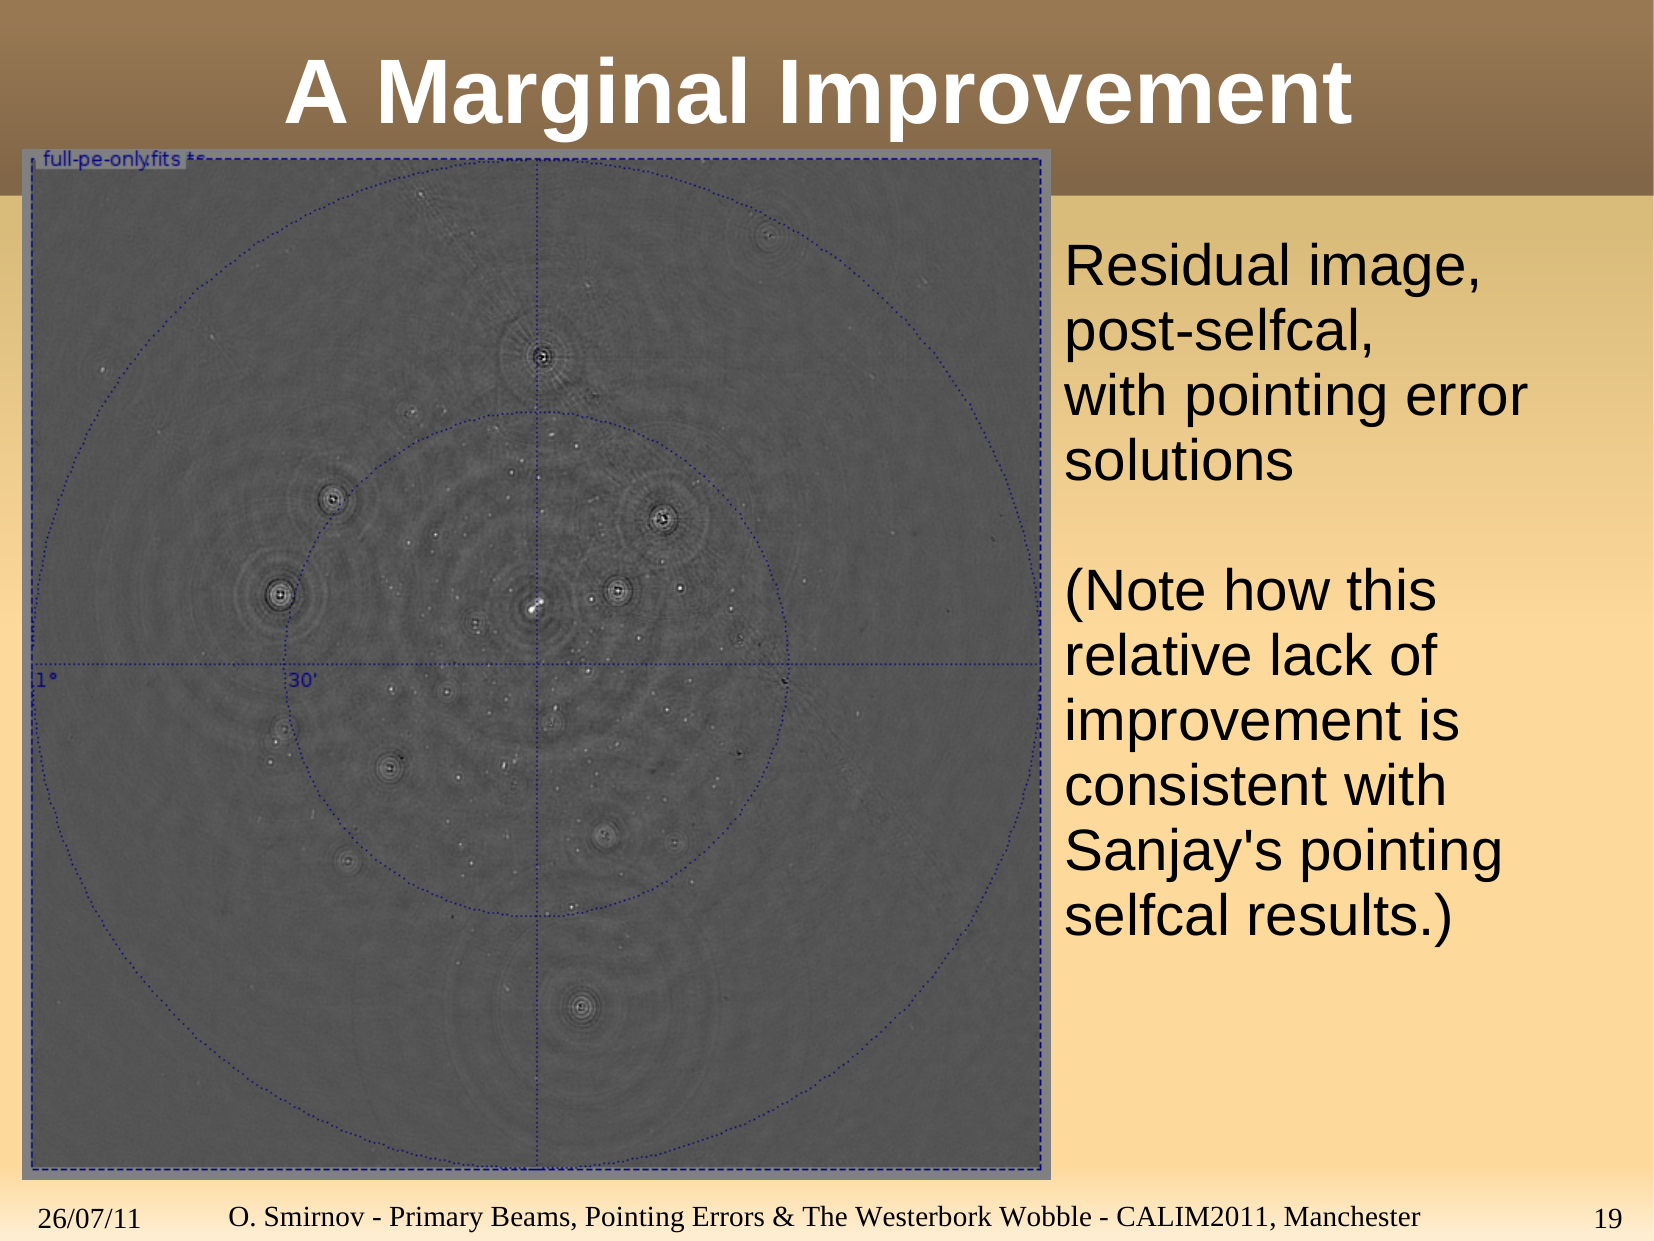

# A Marginal Improvement
Residual image,
post-selfcal,
with pointing error solutions
(Note how this relative lack of improvement is consistent with Sanjay's pointing selfcal results.)
O. Smirnov - Primary Beams, Pointing Errors & The Westerbork Wobble - CALIM2011, Manchester
26/07/11
19